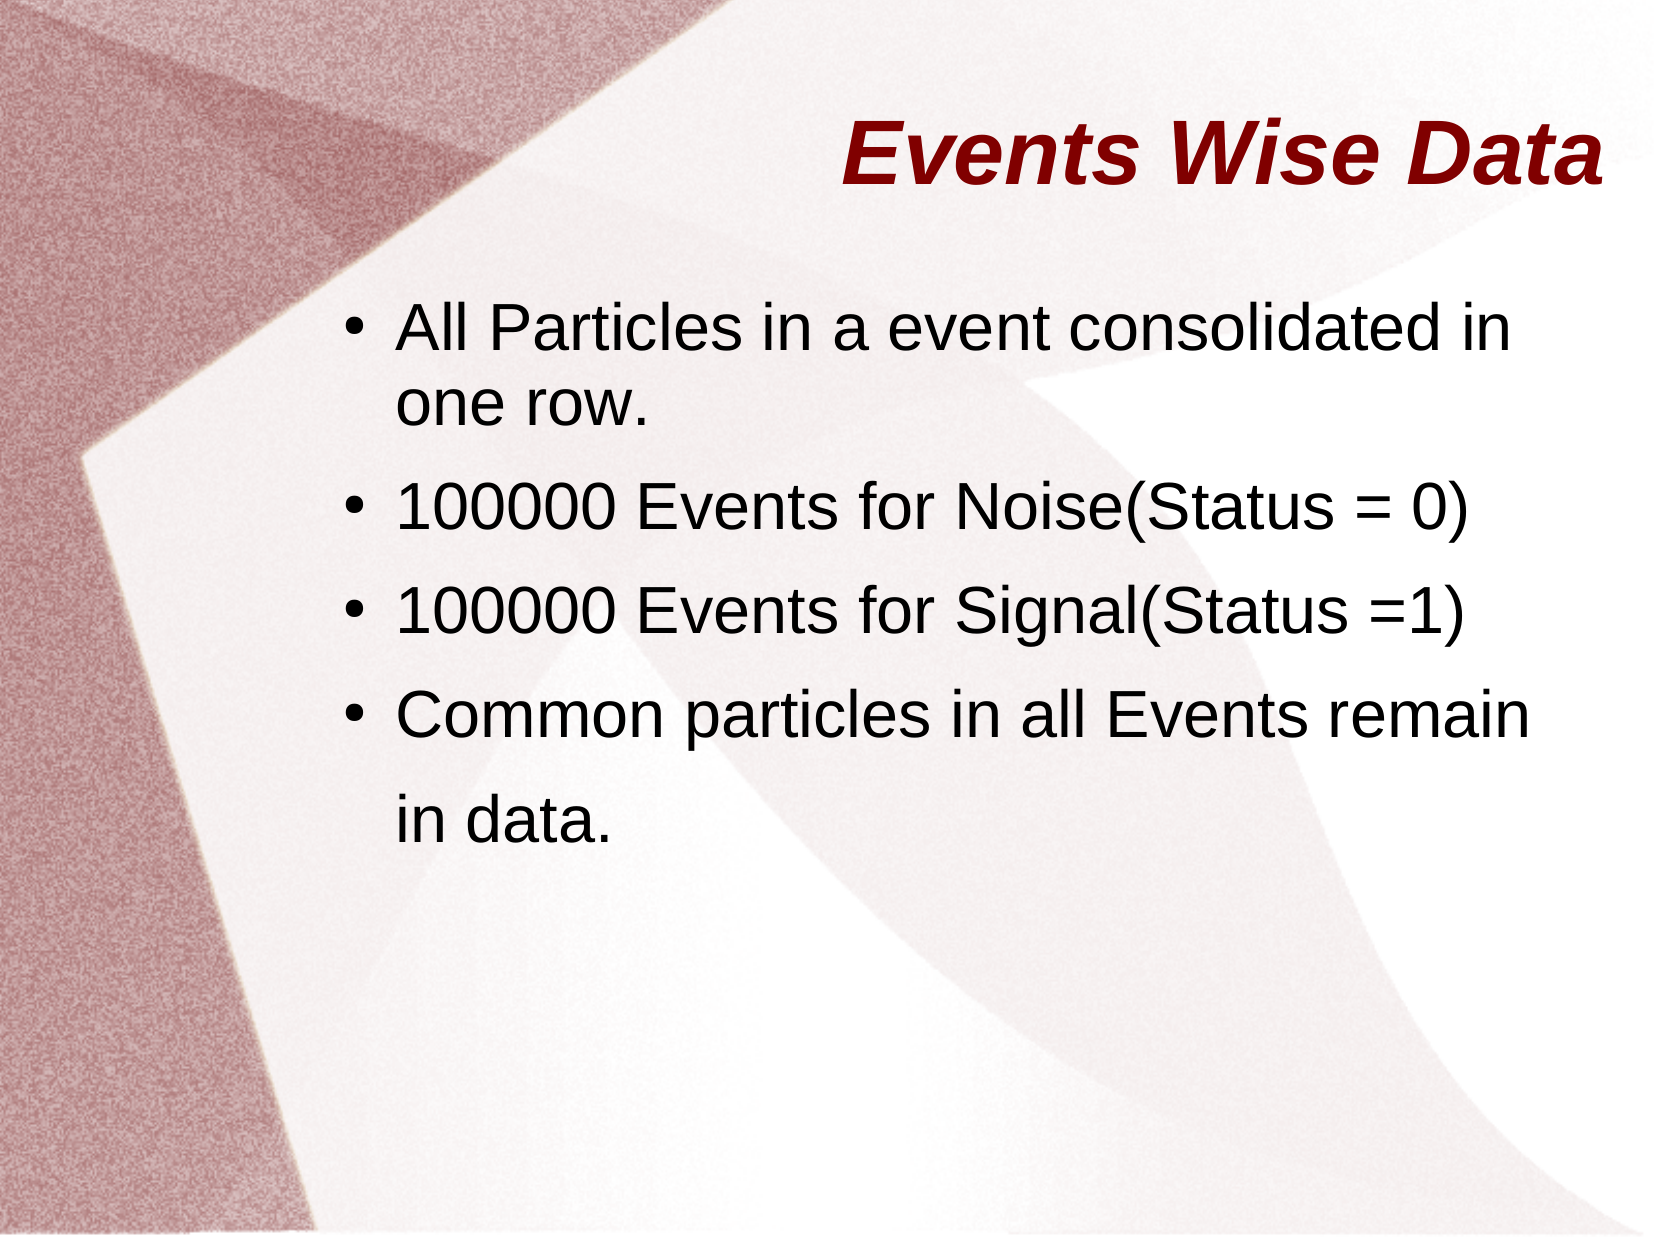

# Events Wise Data
All Particles in a event consolidated in one row.
100000 Events for Noise(Status = 0)
100000 Events for Signal(Status =1)
Common particles in all Events remain
in data.